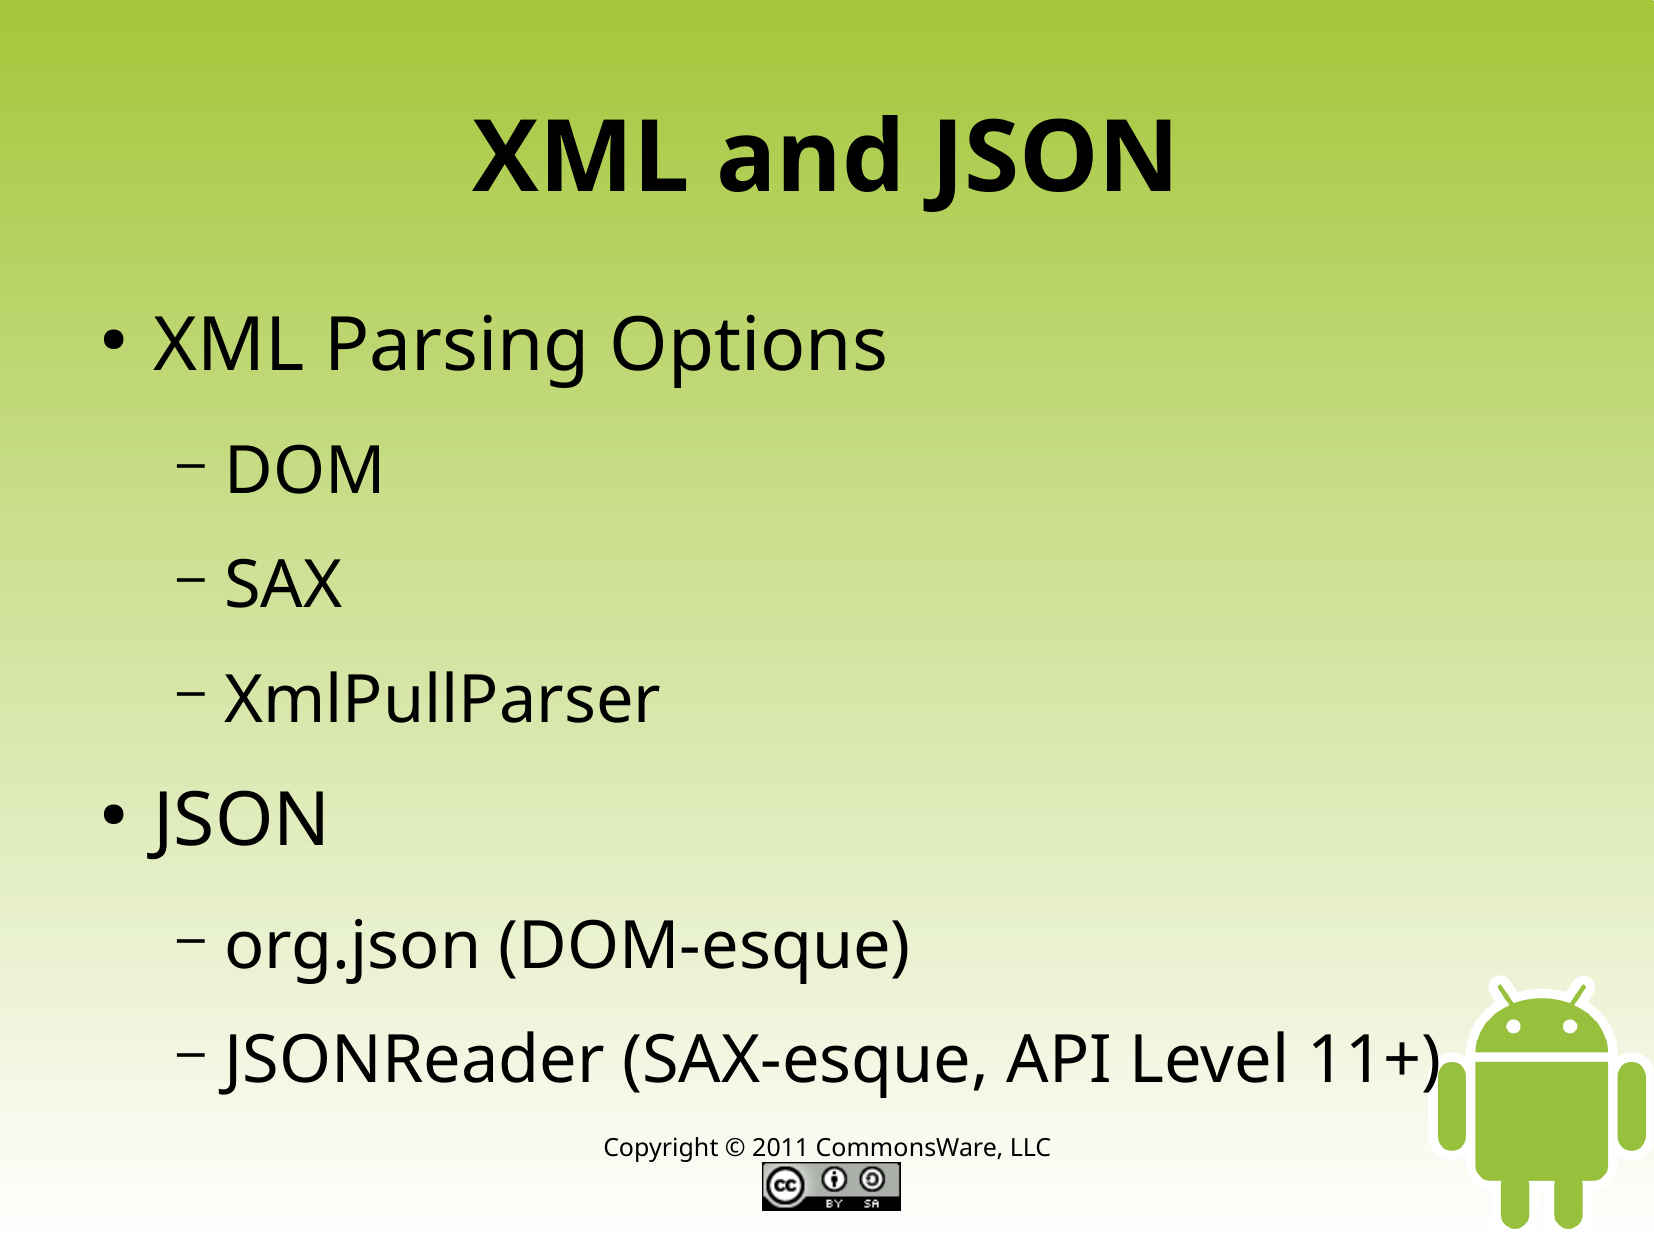

# XML and JSON
XML Parsing Options
DOM
SAX
XmlPullParser
JSON
org.json (DOM-esque)
JSONReader (SAX-esque, API Level 11+)